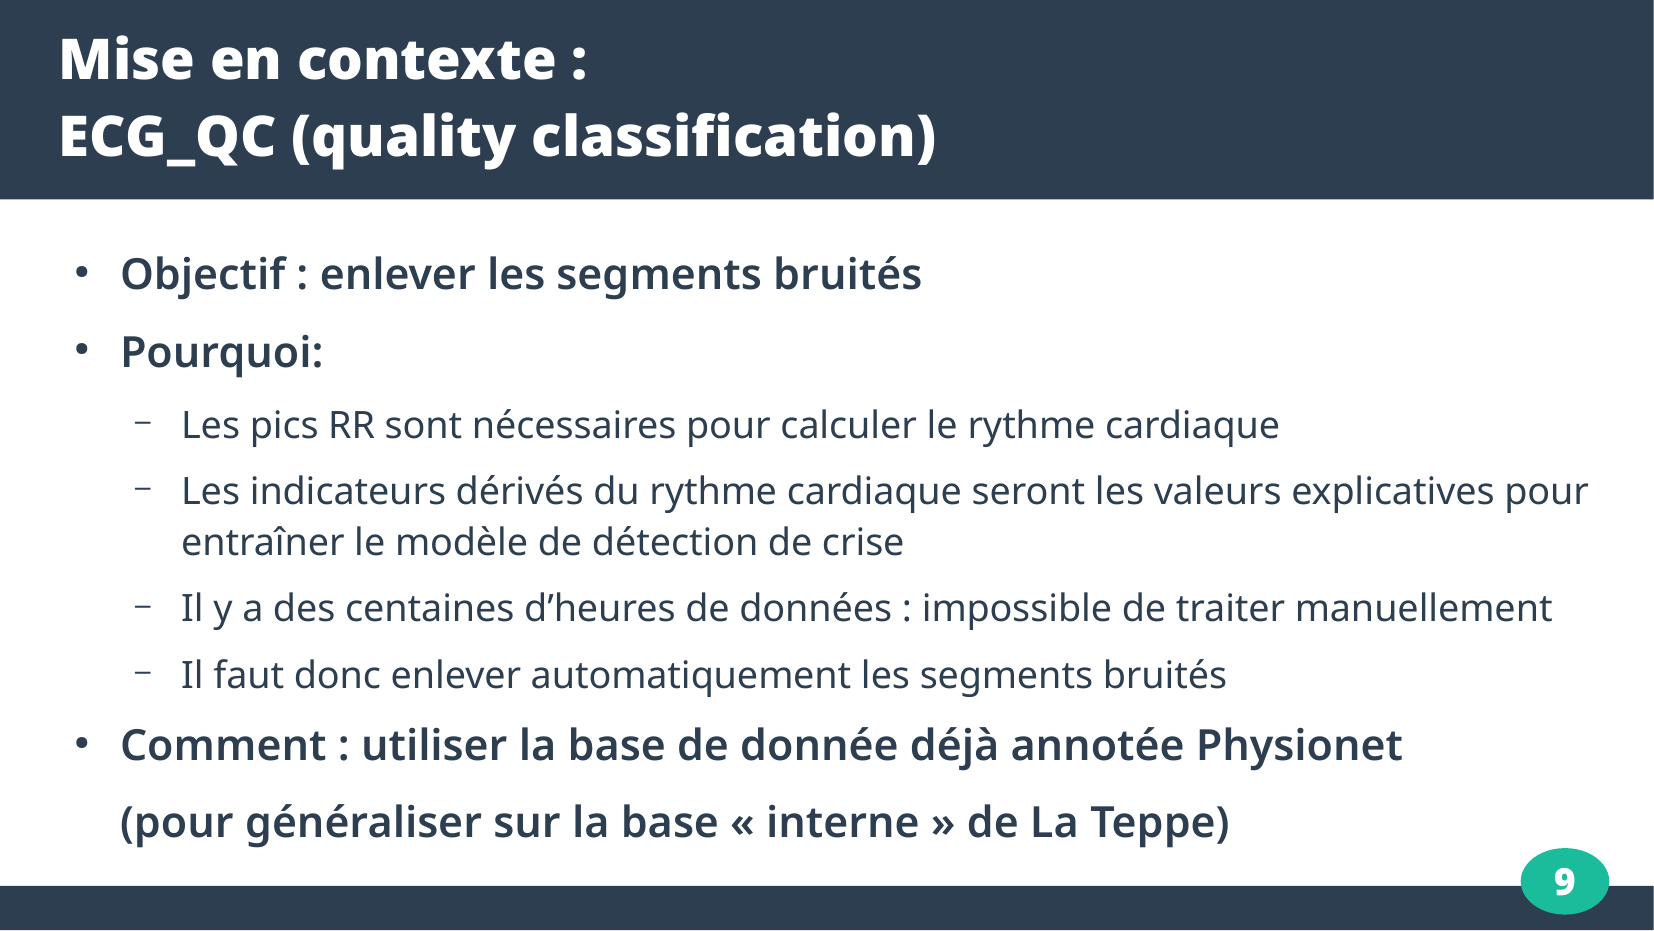

# Mise en contexte : ECG_QC (quality classification)
Objectif : enlever les segments bruités
Pourquoi:
Les pics RR sont nécessaires pour calculer le rythme cardiaque
Les indicateurs dérivés du rythme cardiaque seront les valeurs explicatives pour entraîner le modèle de détection de crise
Il y a des centaines d’heures de données : impossible de traiter manuellement
Il faut donc enlever automatiquement les segments bruités
Comment : utiliser la base de donnée déjà annotée Physionet
(pour généraliser sur la base « interne » de La Teppe)
9